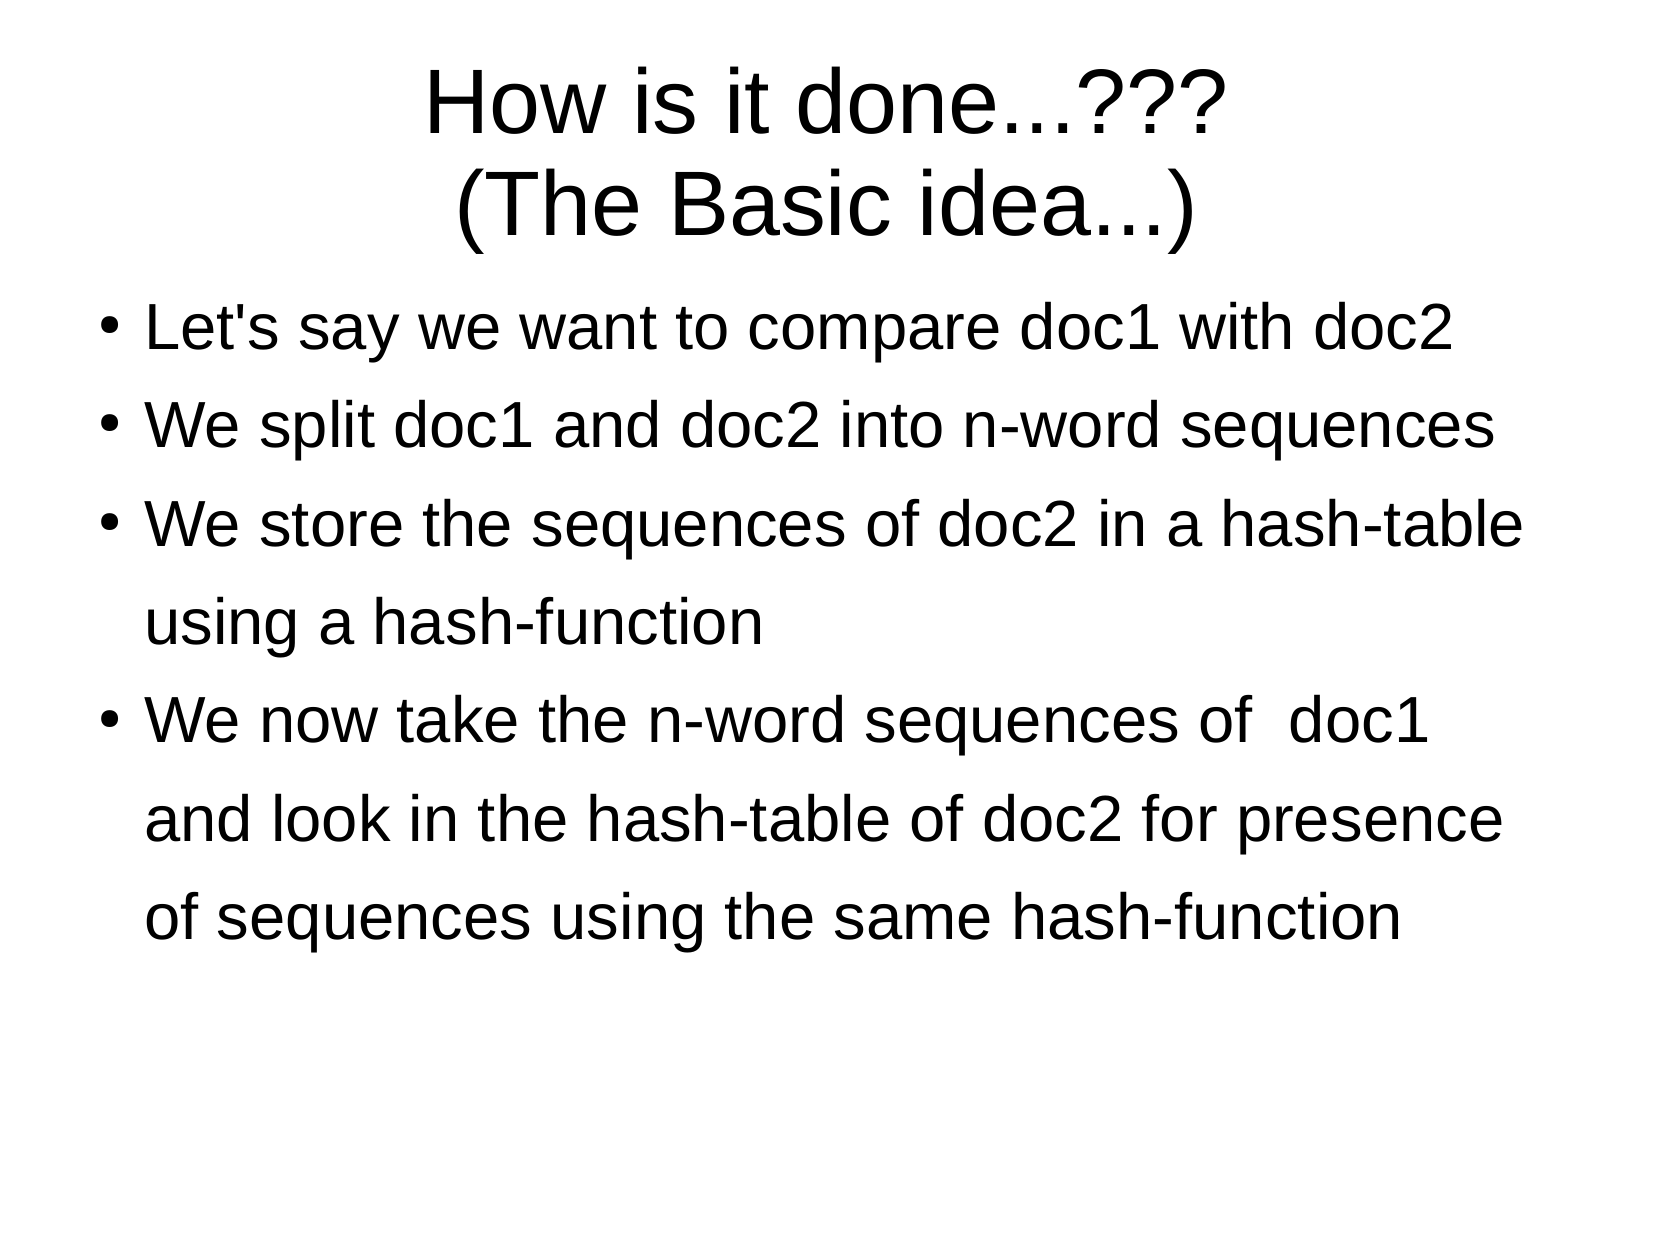

# How is it done...??? (The Basic idea...)
Let's say we want to compare doc1 with doc2
We split doc1 and doc2 into n-word sequences
We store the sequences of doc2 in a hash-table
using a hash-function
We now take the n-word sequences of doc1
and look in the hash-table of doc2 for presence
of sequences using the same hash-function